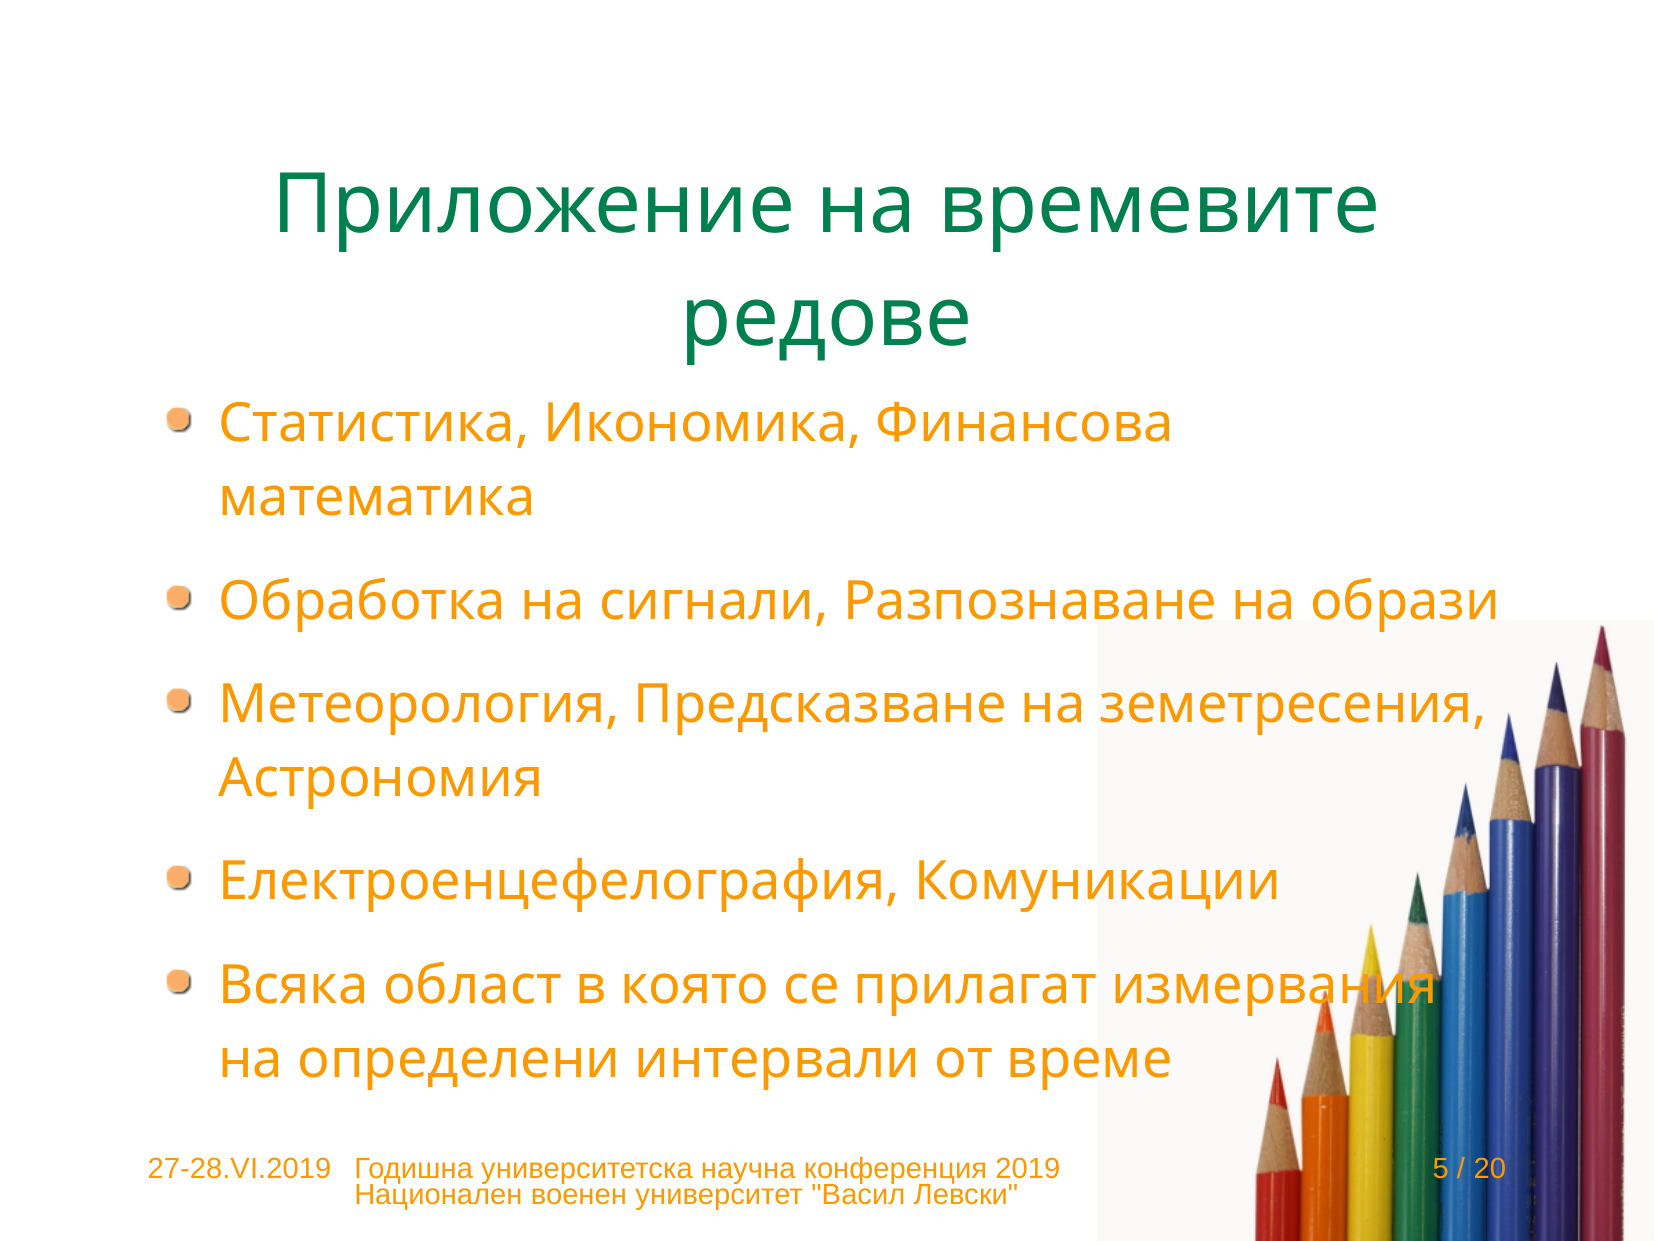

# Приложение на времевите редове
Статистика, Икономика, Финансова математика
Обработка на сигнали, Разпознаване на образи
Метеорология, Предсказване на земетресения, Астрономия
Електроенцефелография, Комуникации
Всяка област в която се прилагат измервания на определени интервали от време
27-28.VI.2019
Годишна университетска научна конференция 2019 Национален военен университет "Васил Левски"
5